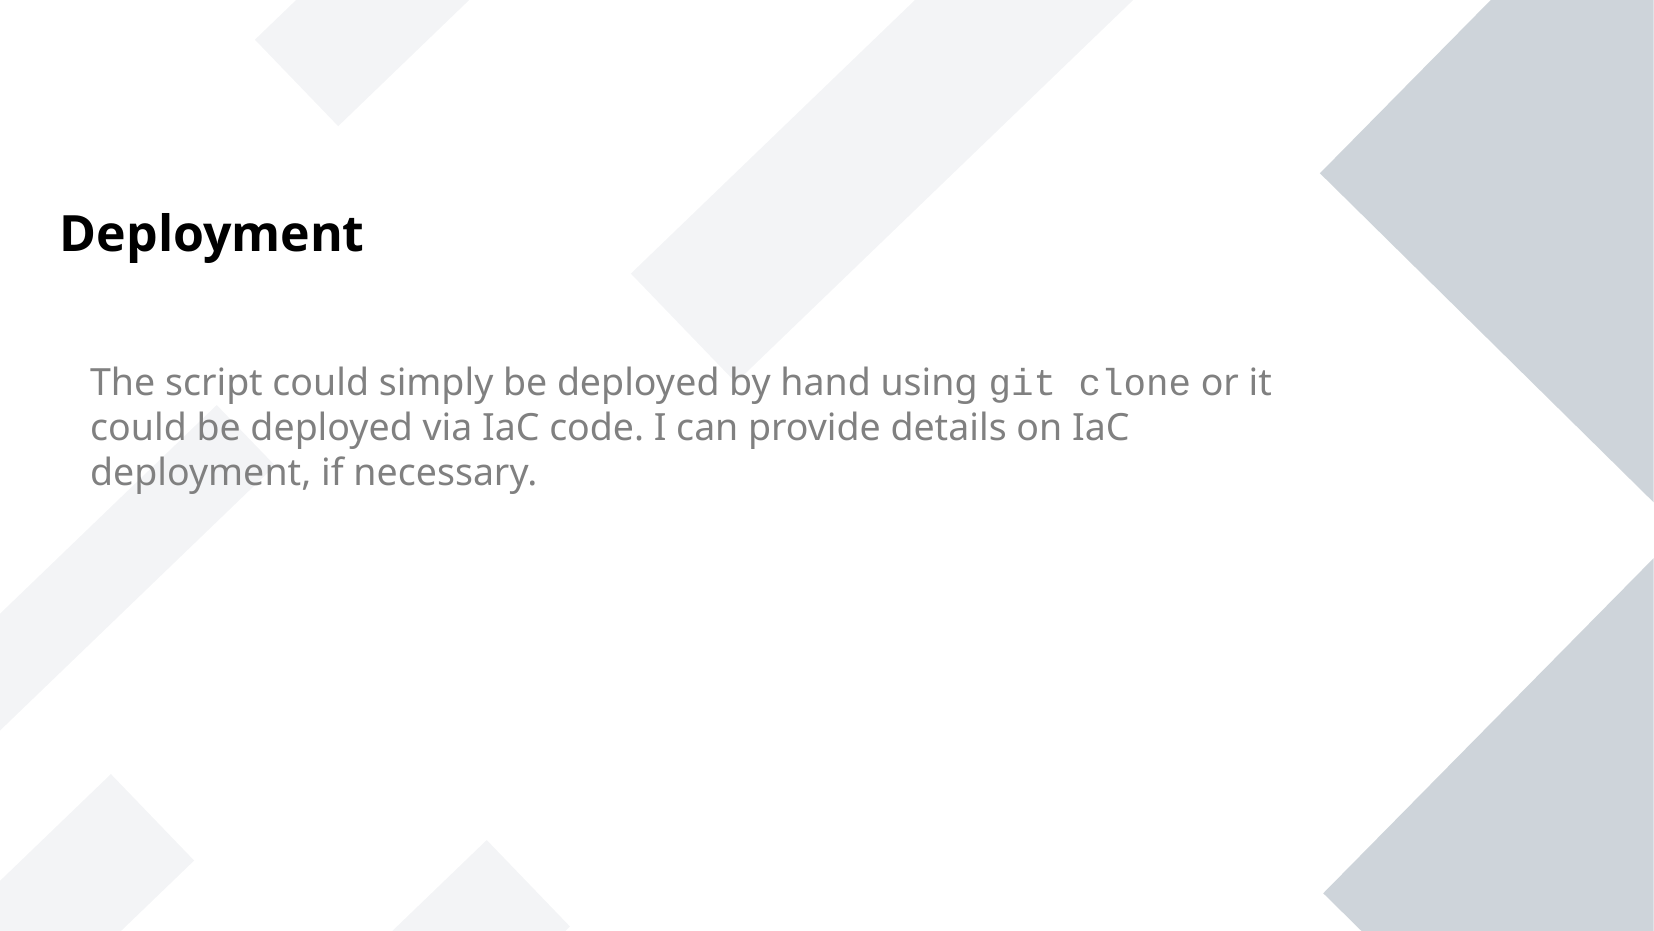

Deployment
The script could simply be deployed by hand using git clone or it could be deployed via IaC code. I can provide details on IaC deployment, if necessary.